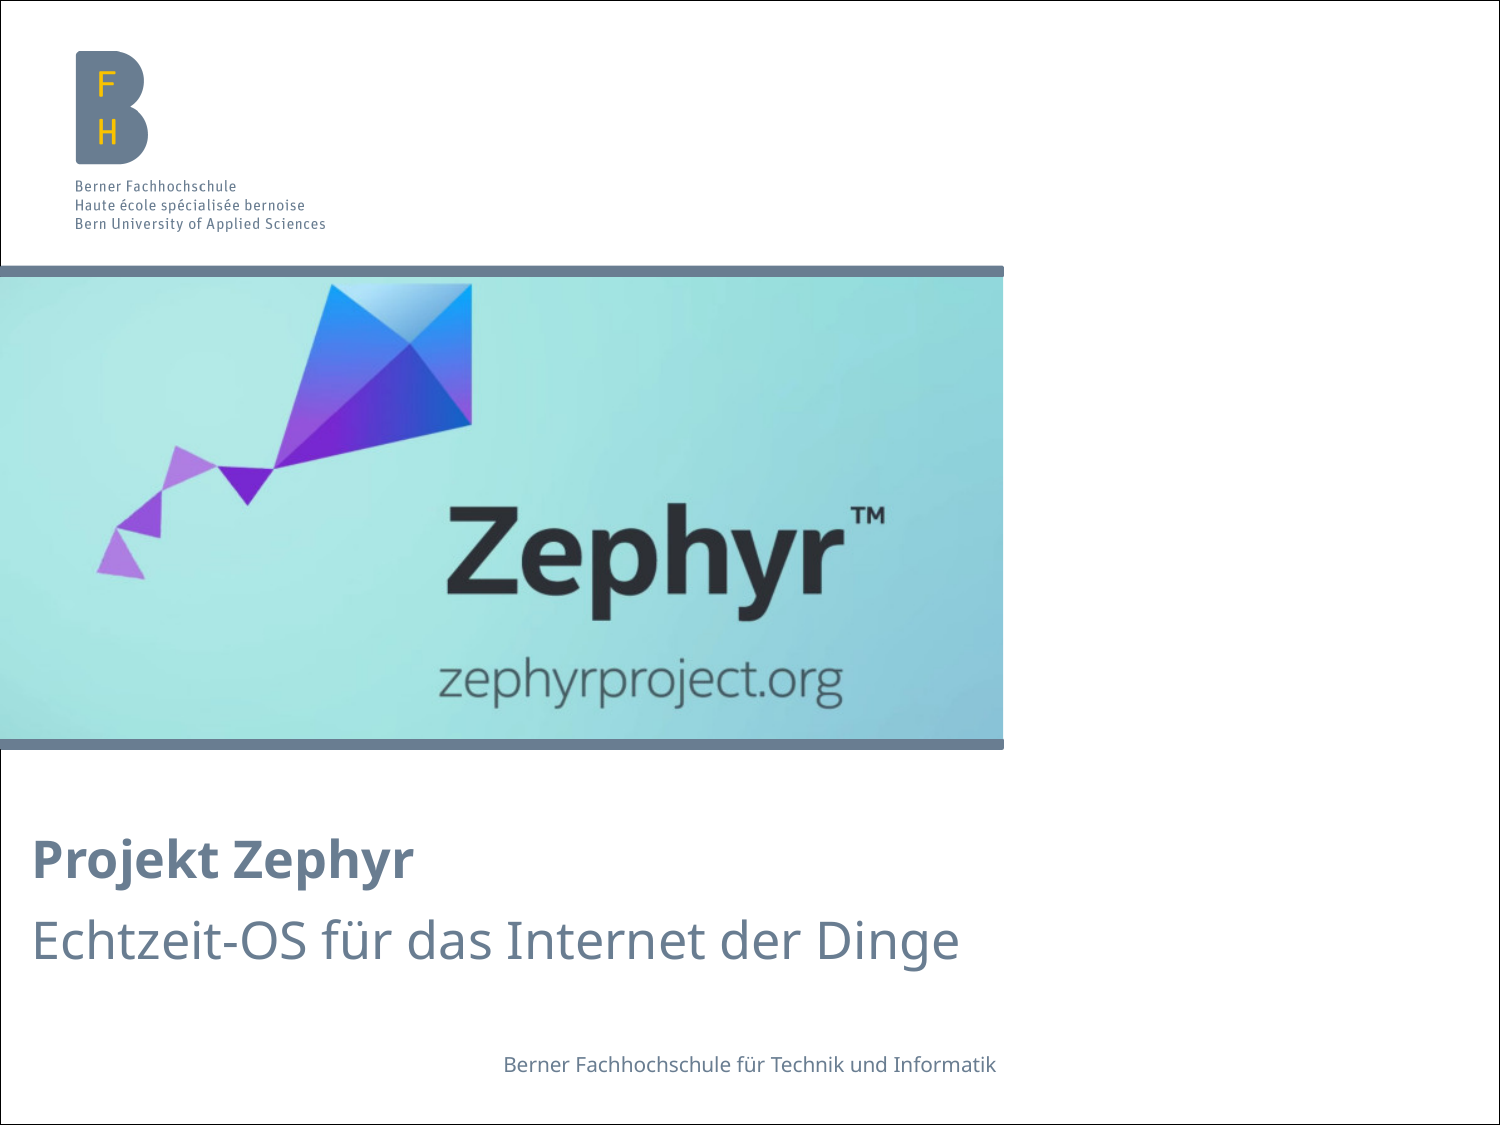

# Projekt Zephyr
Echtzeit-OS für das Internet der Dinge
Berner Fachhochschule für Technik und Informatik